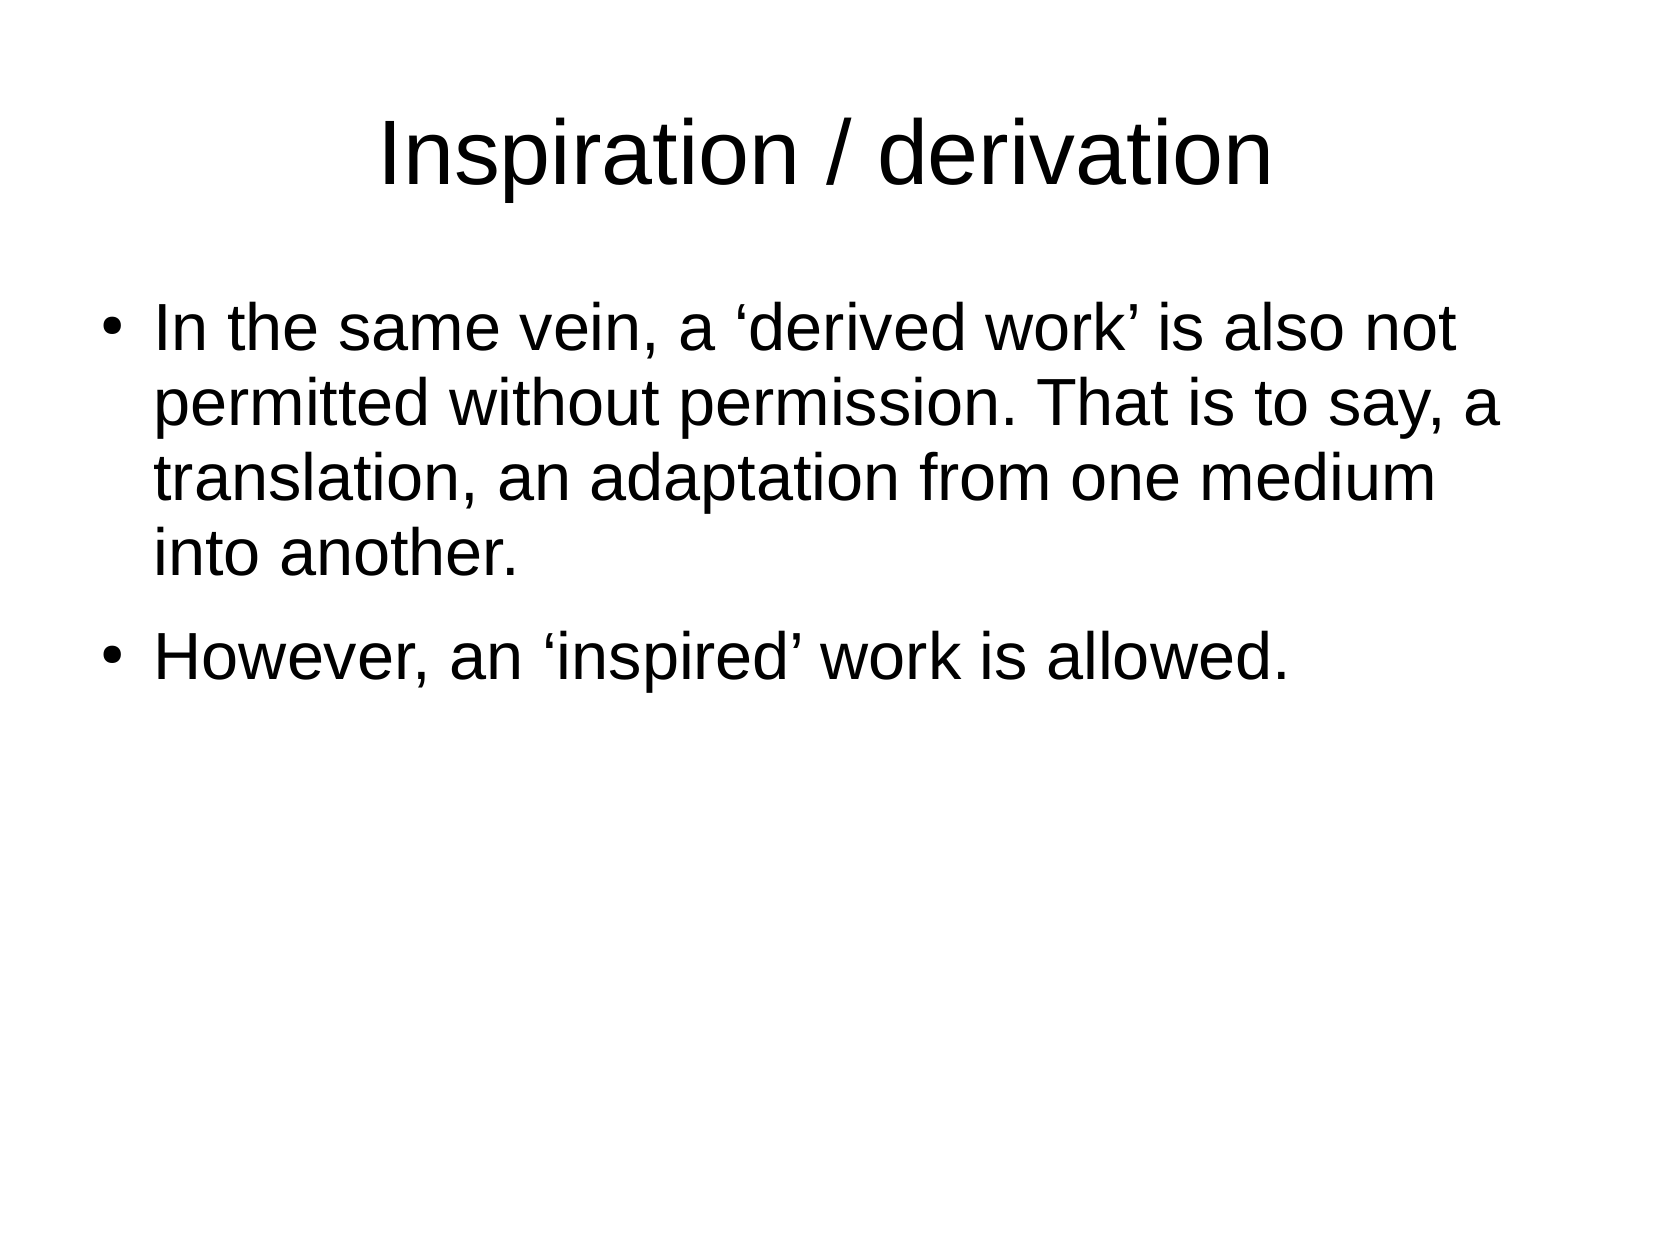

# Inspiration / derivation
In the same vein, a ‘derived work’ is also not permitted without permission. That is to say, a translation, an adaptation from one medium into another.
However, an ‘inspired’ work is allowed.